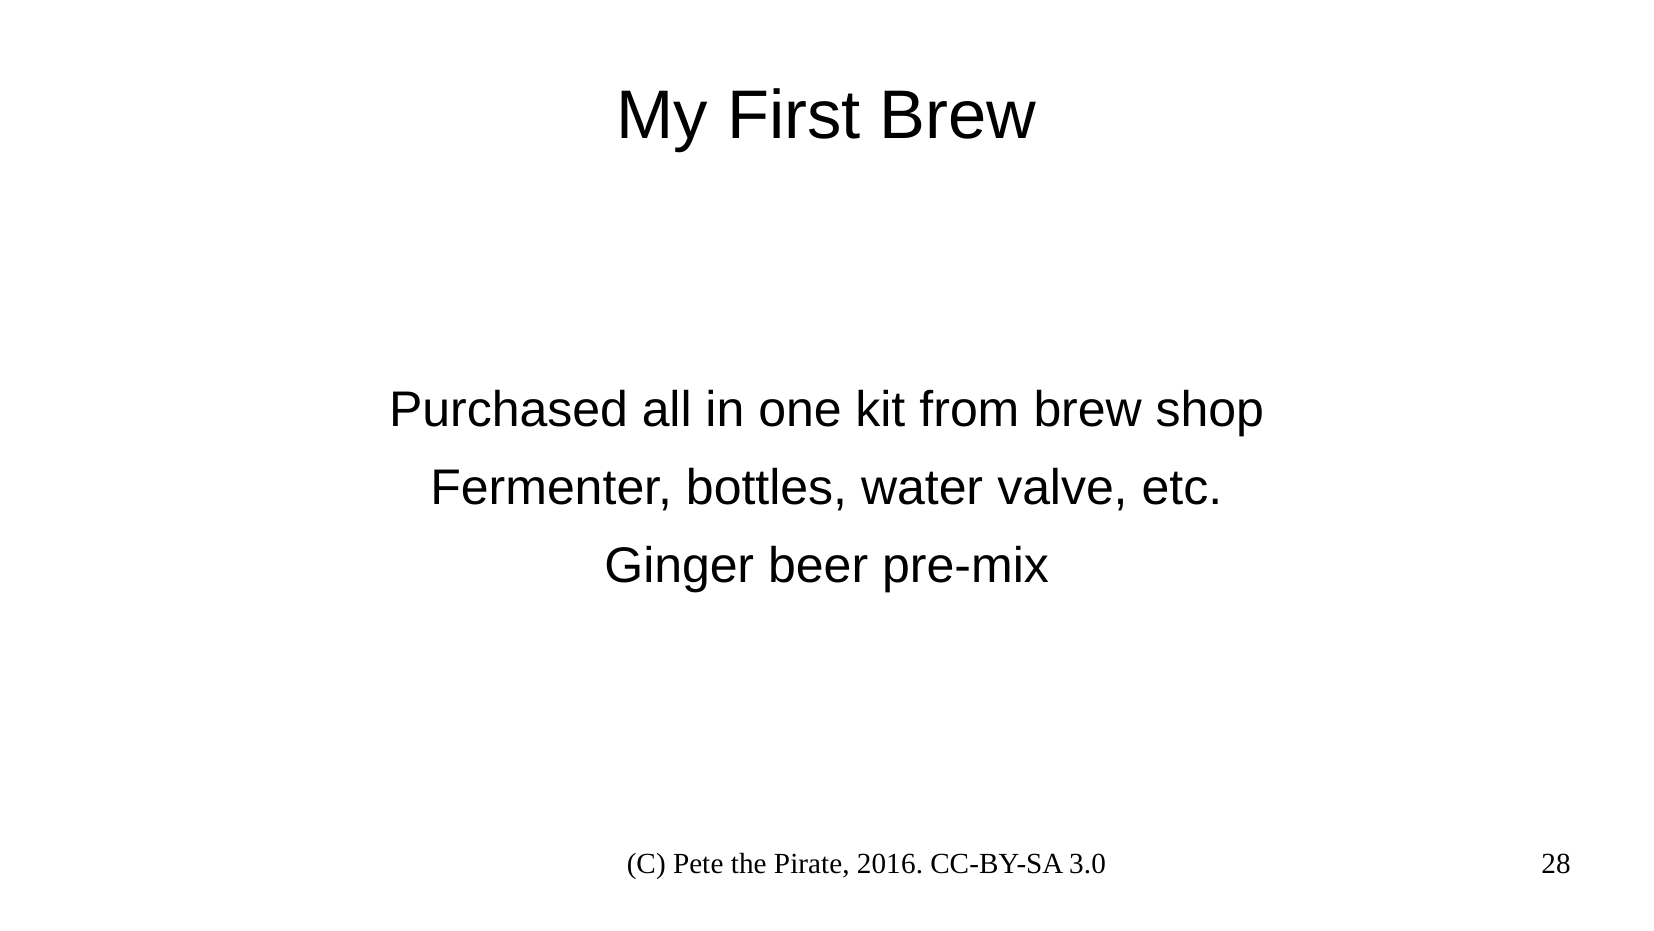

# My First Brew
Purchased all in one kit from brew shop
Fermenter, bottles, water valve, etc.
Ginger beer pre-mix
(C) Pete the Pirate, 2016. CC-BY-SA 3.0
28